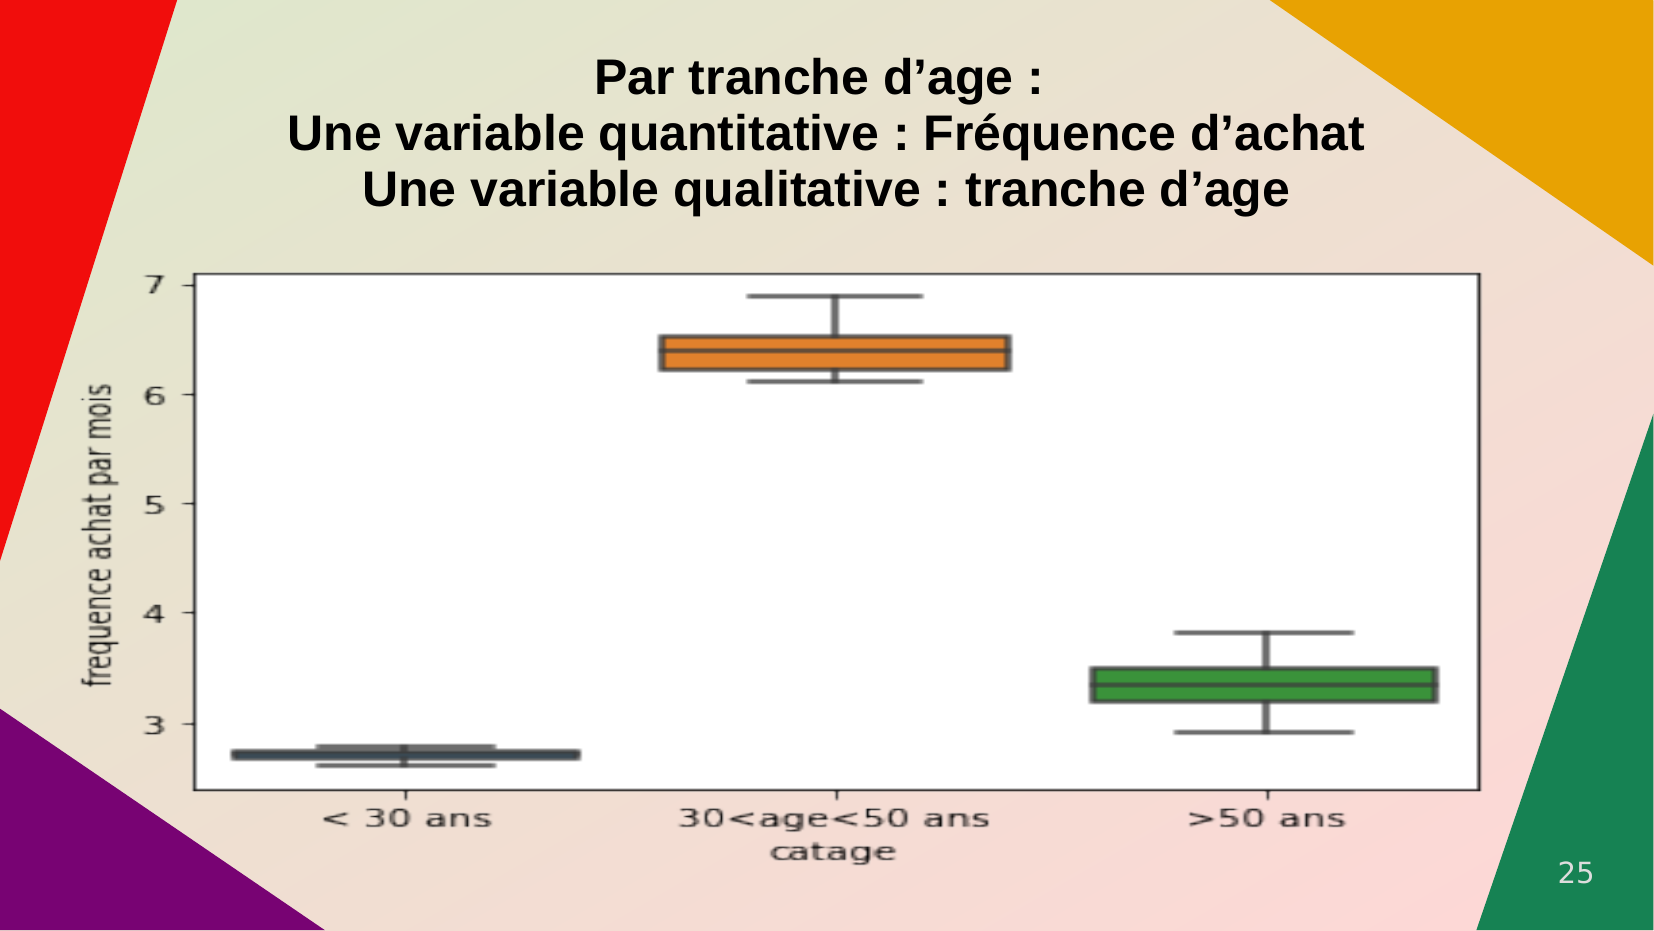

# Par tranche d’age : Une variable quantitative : Fréquence d’achat Une variable qualitative : tranche d’age
25